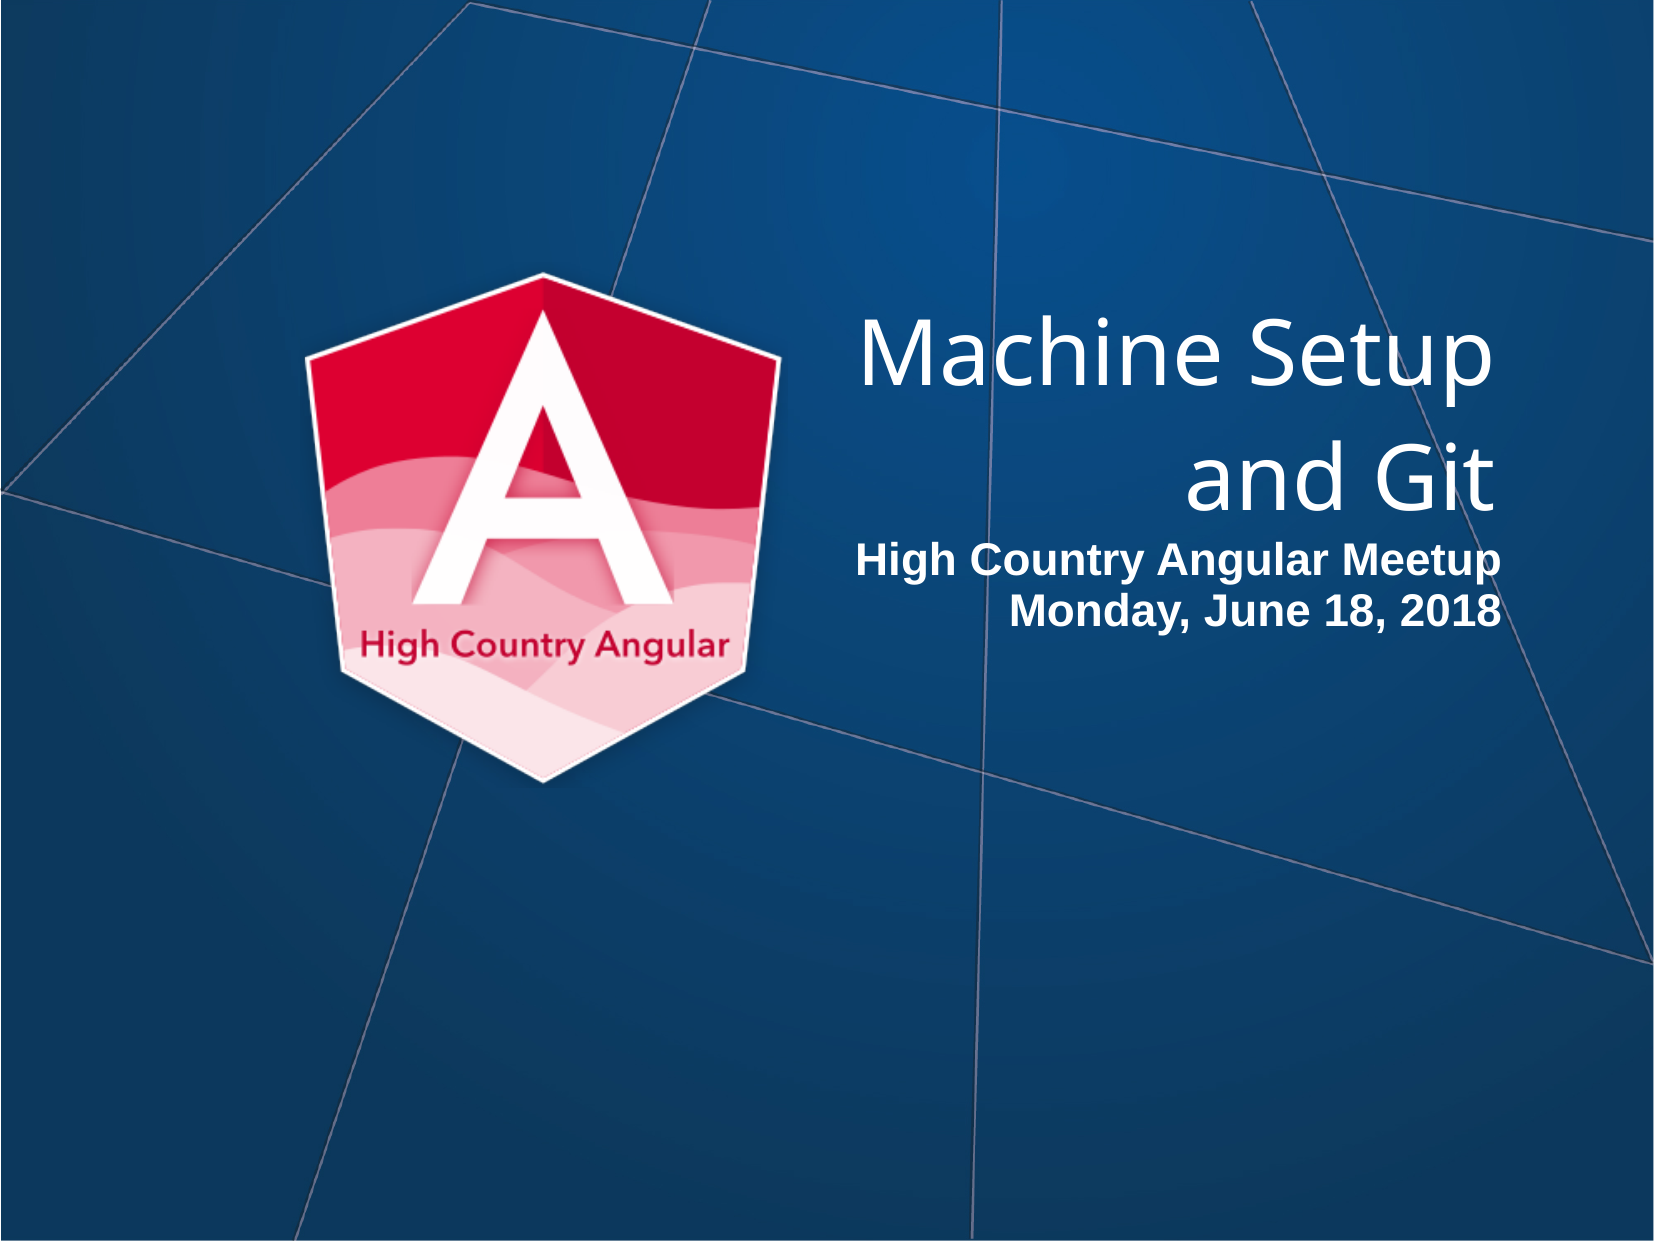

# Machine Setup and Git
High Country Angular Meetup
Monday, June 18, 2018